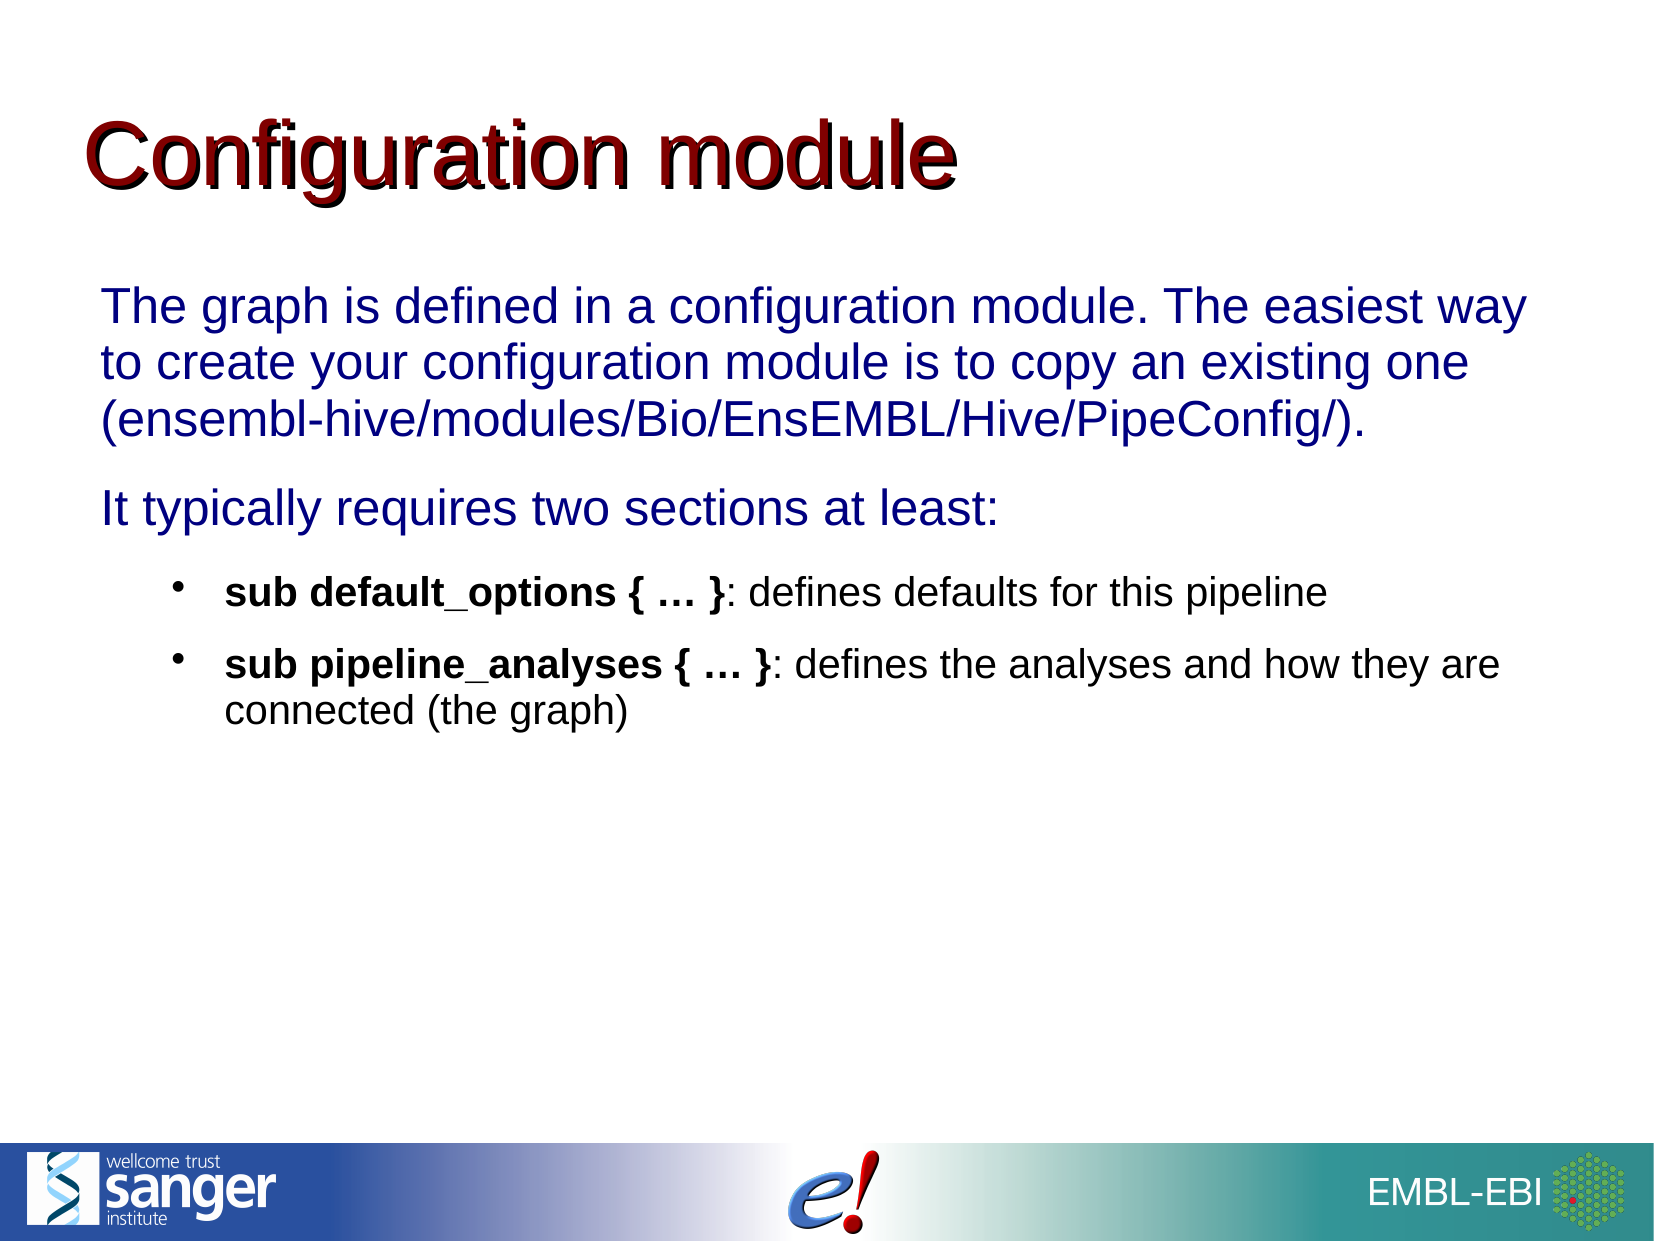

# Configuration module
The graph is defined in a configuration module. The easiest way to create your configuration module is to copy an existing one (ensembl-hive/modules/Bio/EnsEMBL/Hive/PipeConfig/).
It typically requires two sections at least:
sub default_options { … }: defines defaults for this pipeline
sub pipeline_analyses { … }: defines the analyses and how they are connected (the graph)